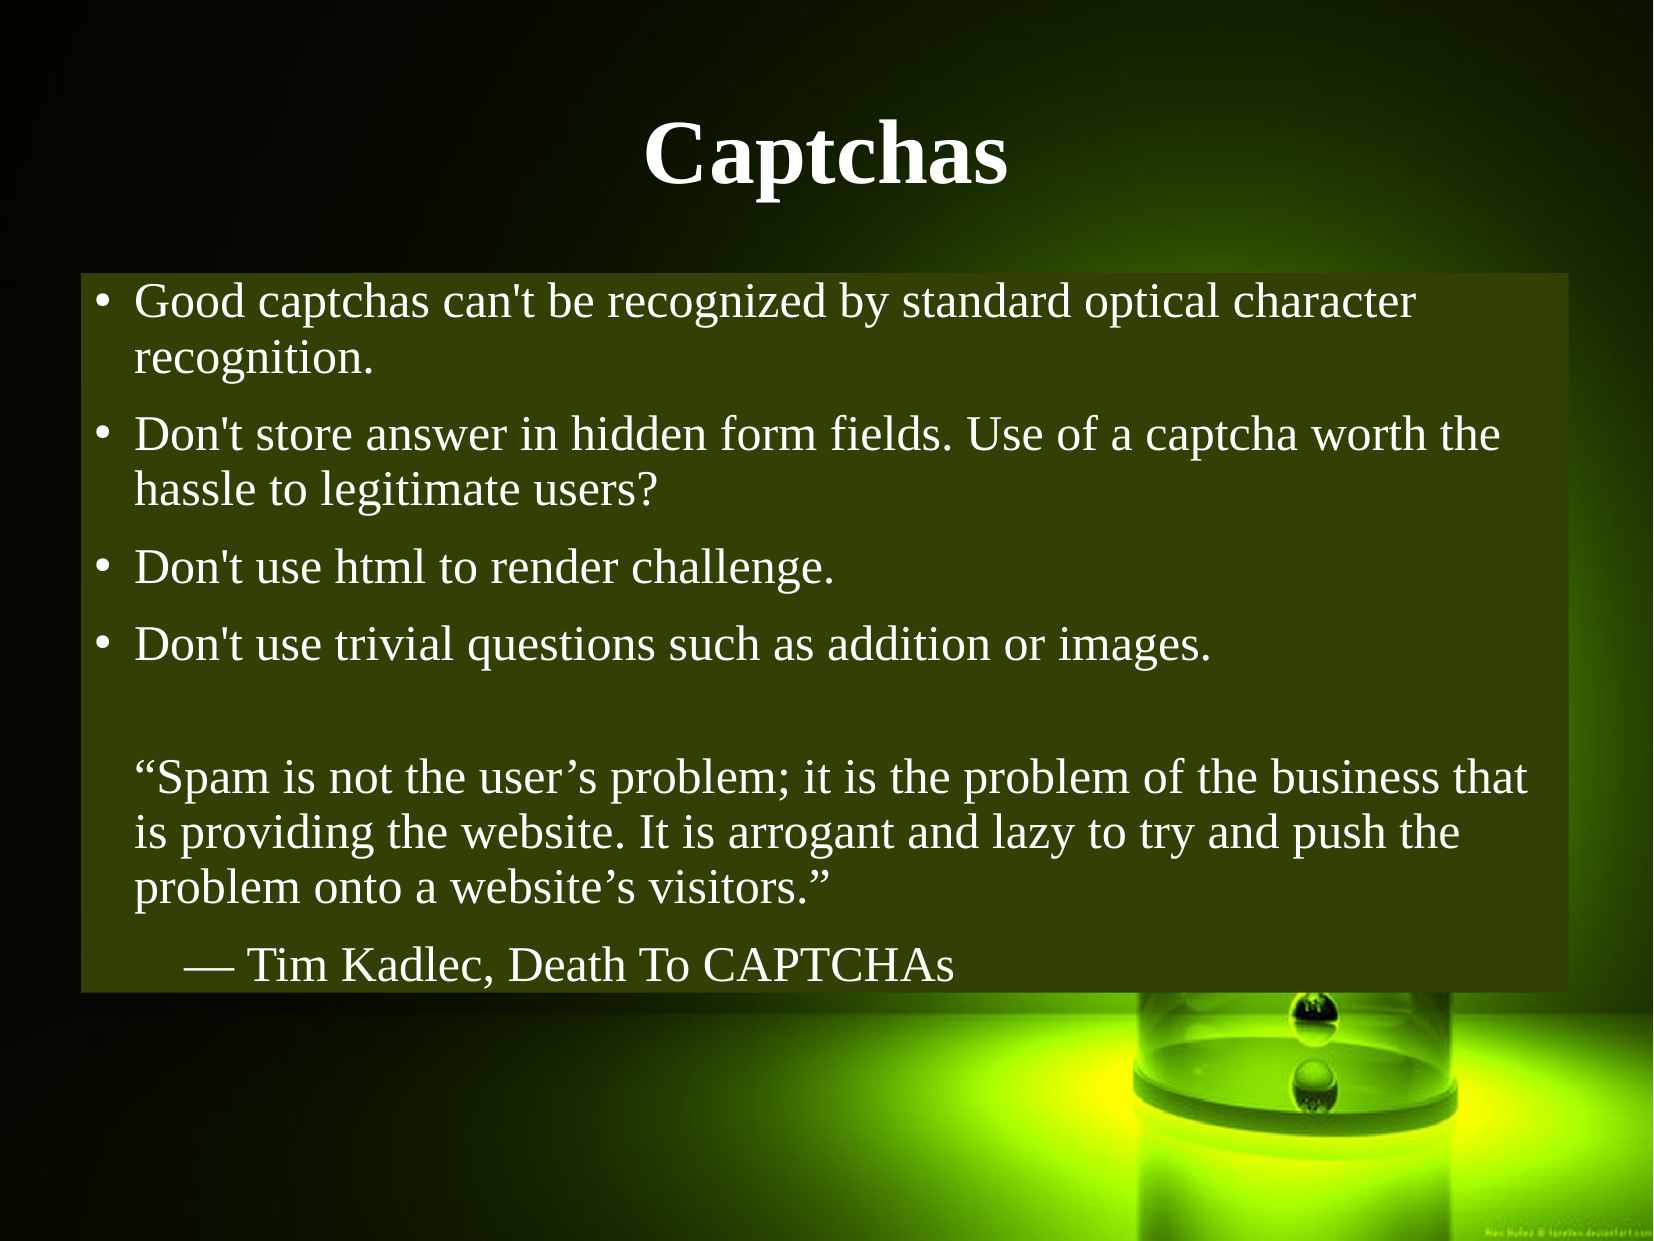

# Captchas
Good captchas can't be recognized by standard optical character recognition.
Don't store answer in hidden form fields. Use of a captcha worth the hassle to legitimate users?
Don't use html to render challenge.
Don't use trivial questions such as addition or images.
“Spam is not the user’s problem; it is the problem of the business that is providing the website. It is arrogant and lazy to try and push the problem onto a website’s visitors.”
 — Tim Kadlec, Death To CAPTCHAs